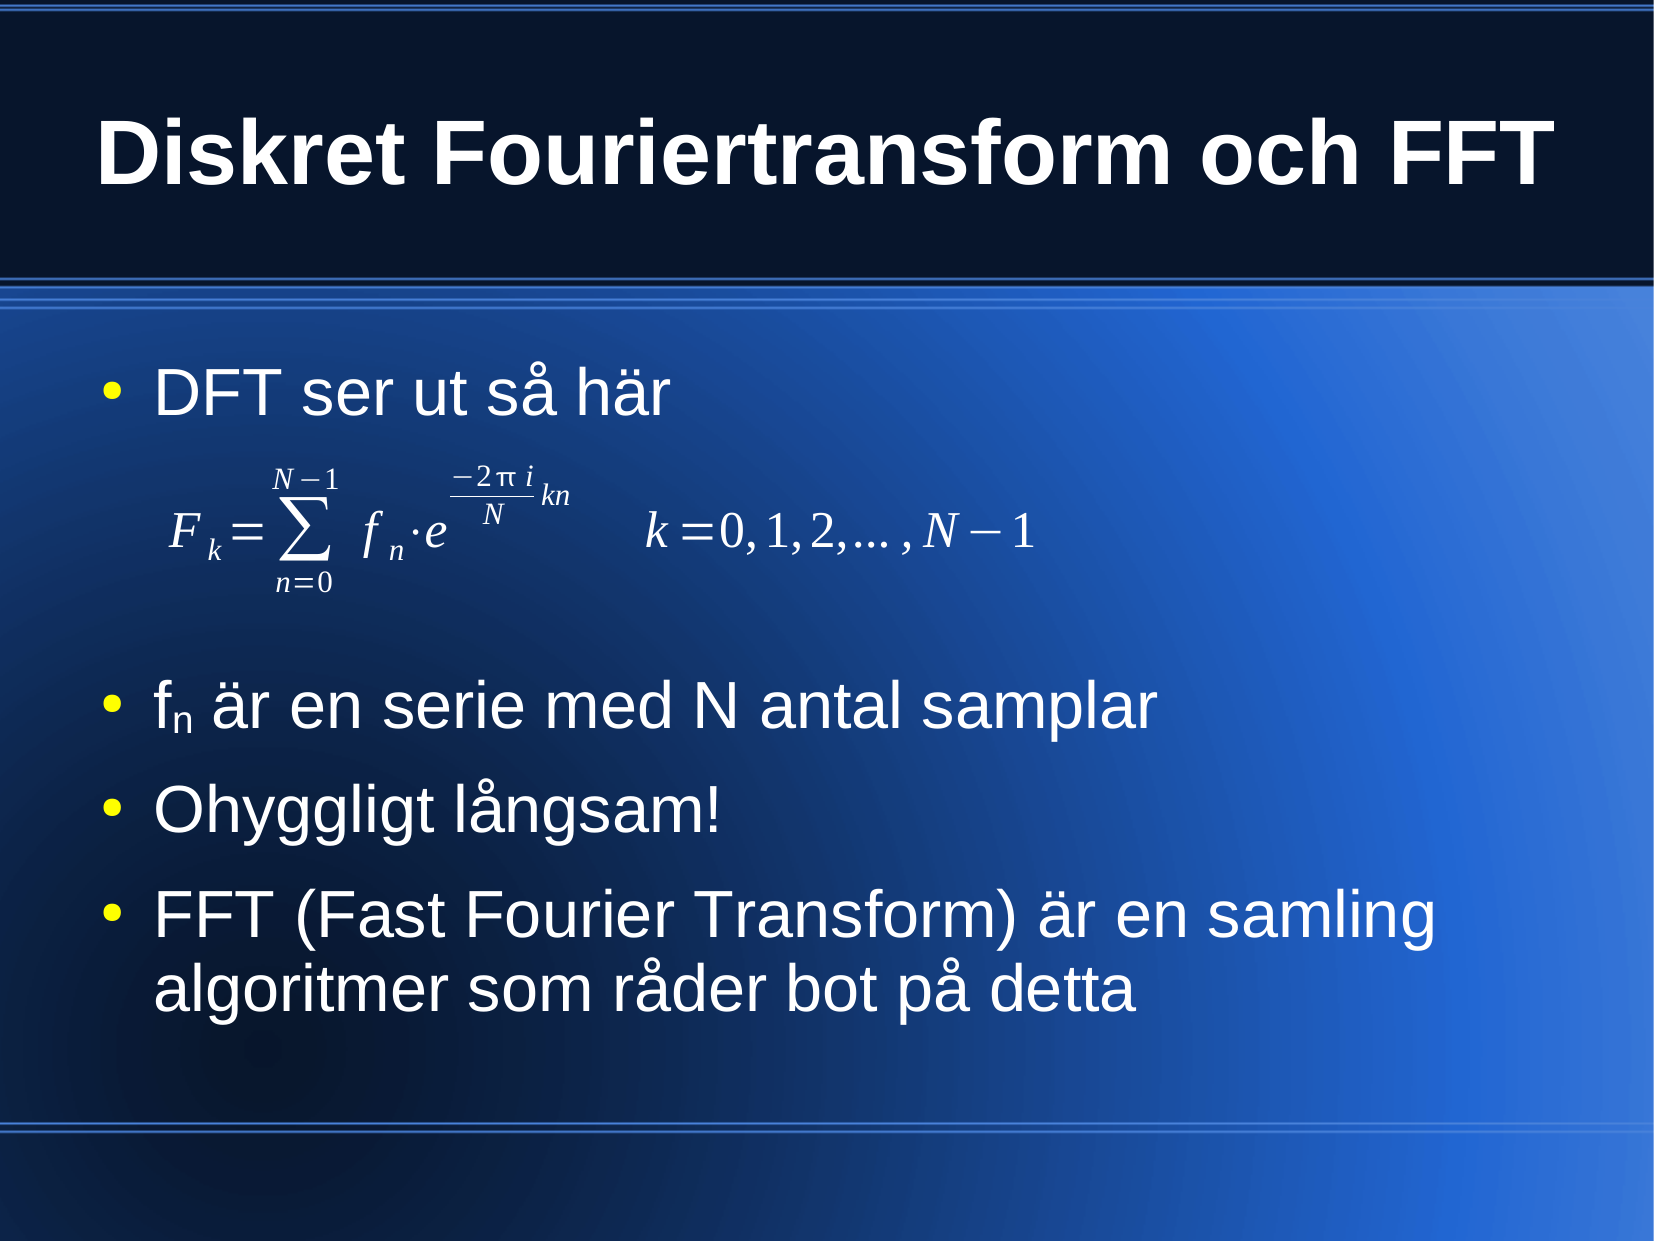

# Diskret Fouriertransform och FFT
DFT ser ut så här
fn är en serie med N antal samplar
Ohyggligt långsam!
FFT (Fast Fourier Transform) är en samling algoritmer som råder bot på detta